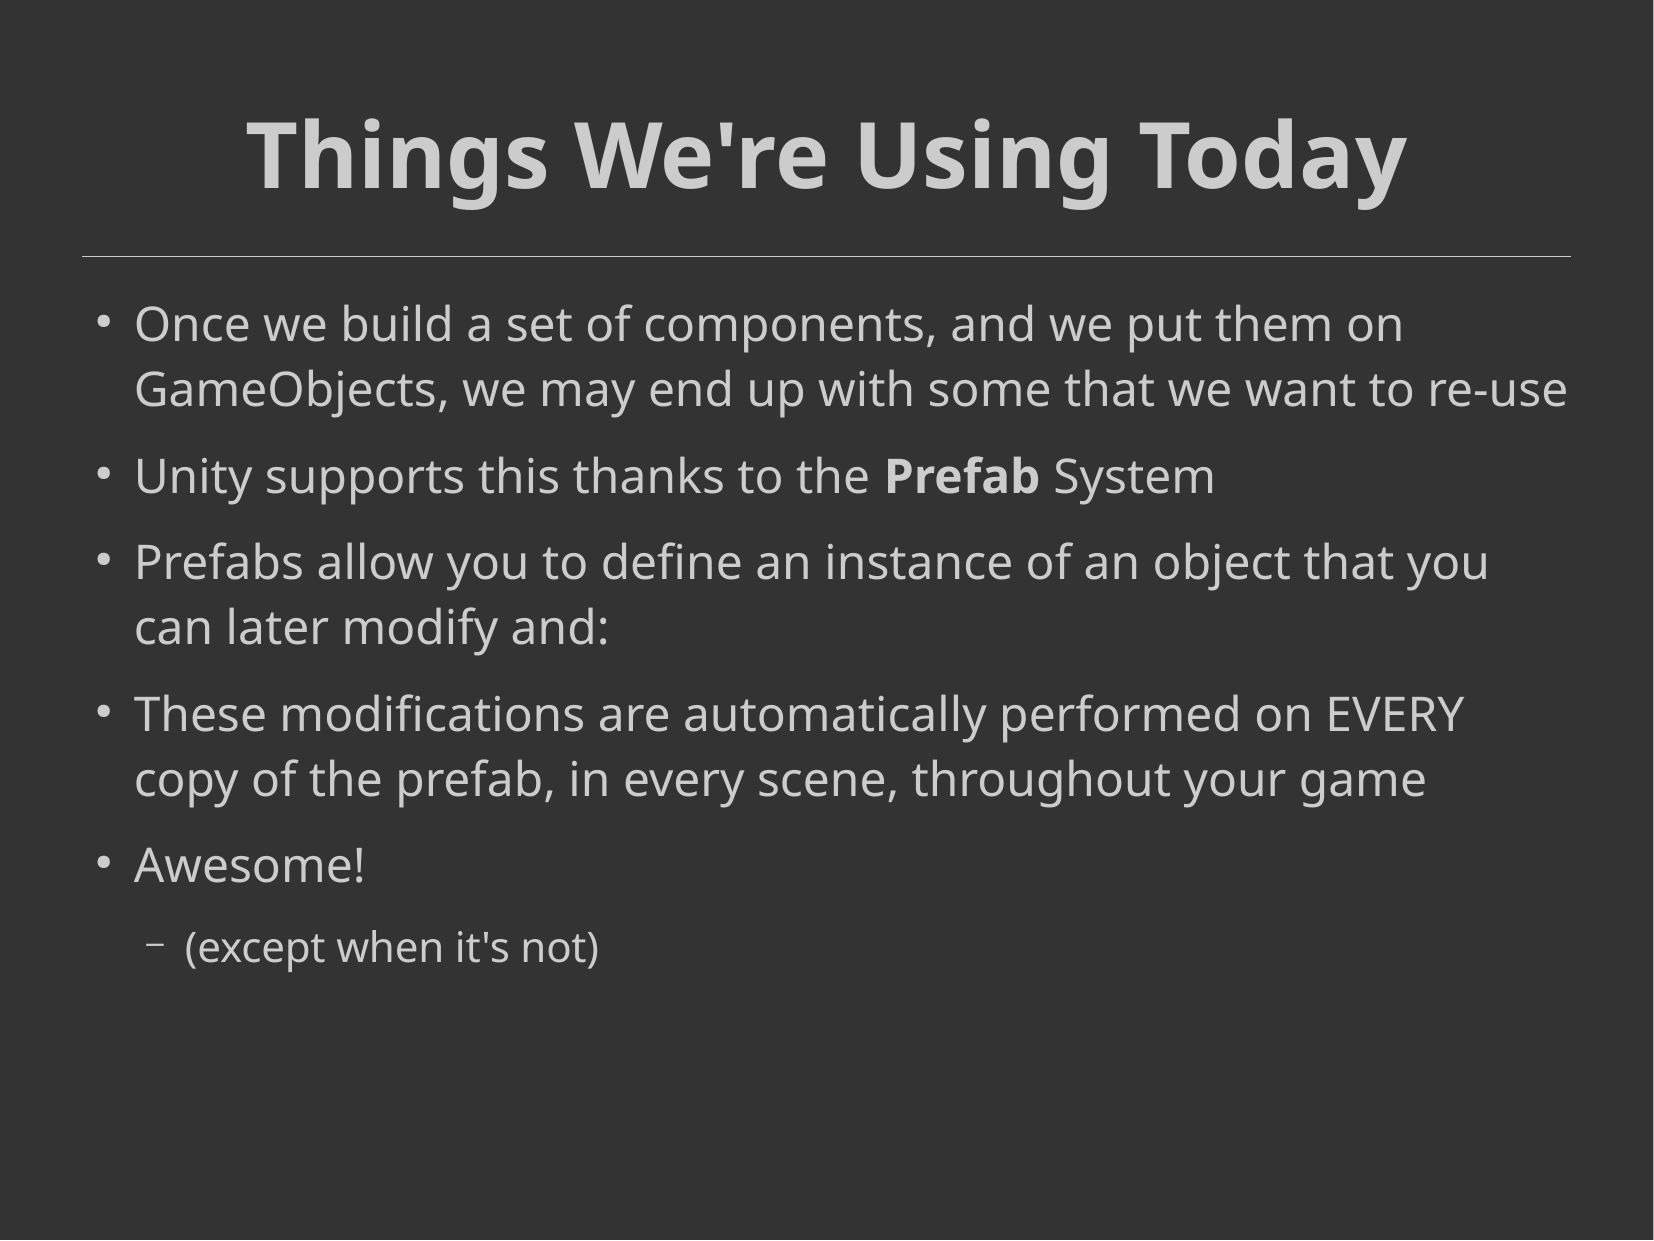

# Things We're Using Today
Once we build a set of components, and we put them on GameObjects, we may end up with some that we want to re-use
Unity supports this thanks to the Prefab System
Prefabs allow you to define an instance of an object that you can later modify and:
These modifications are automatically performed on EVERY copy of the prefab, in every scene, throughout your game
Awesome!
(except when it's not)